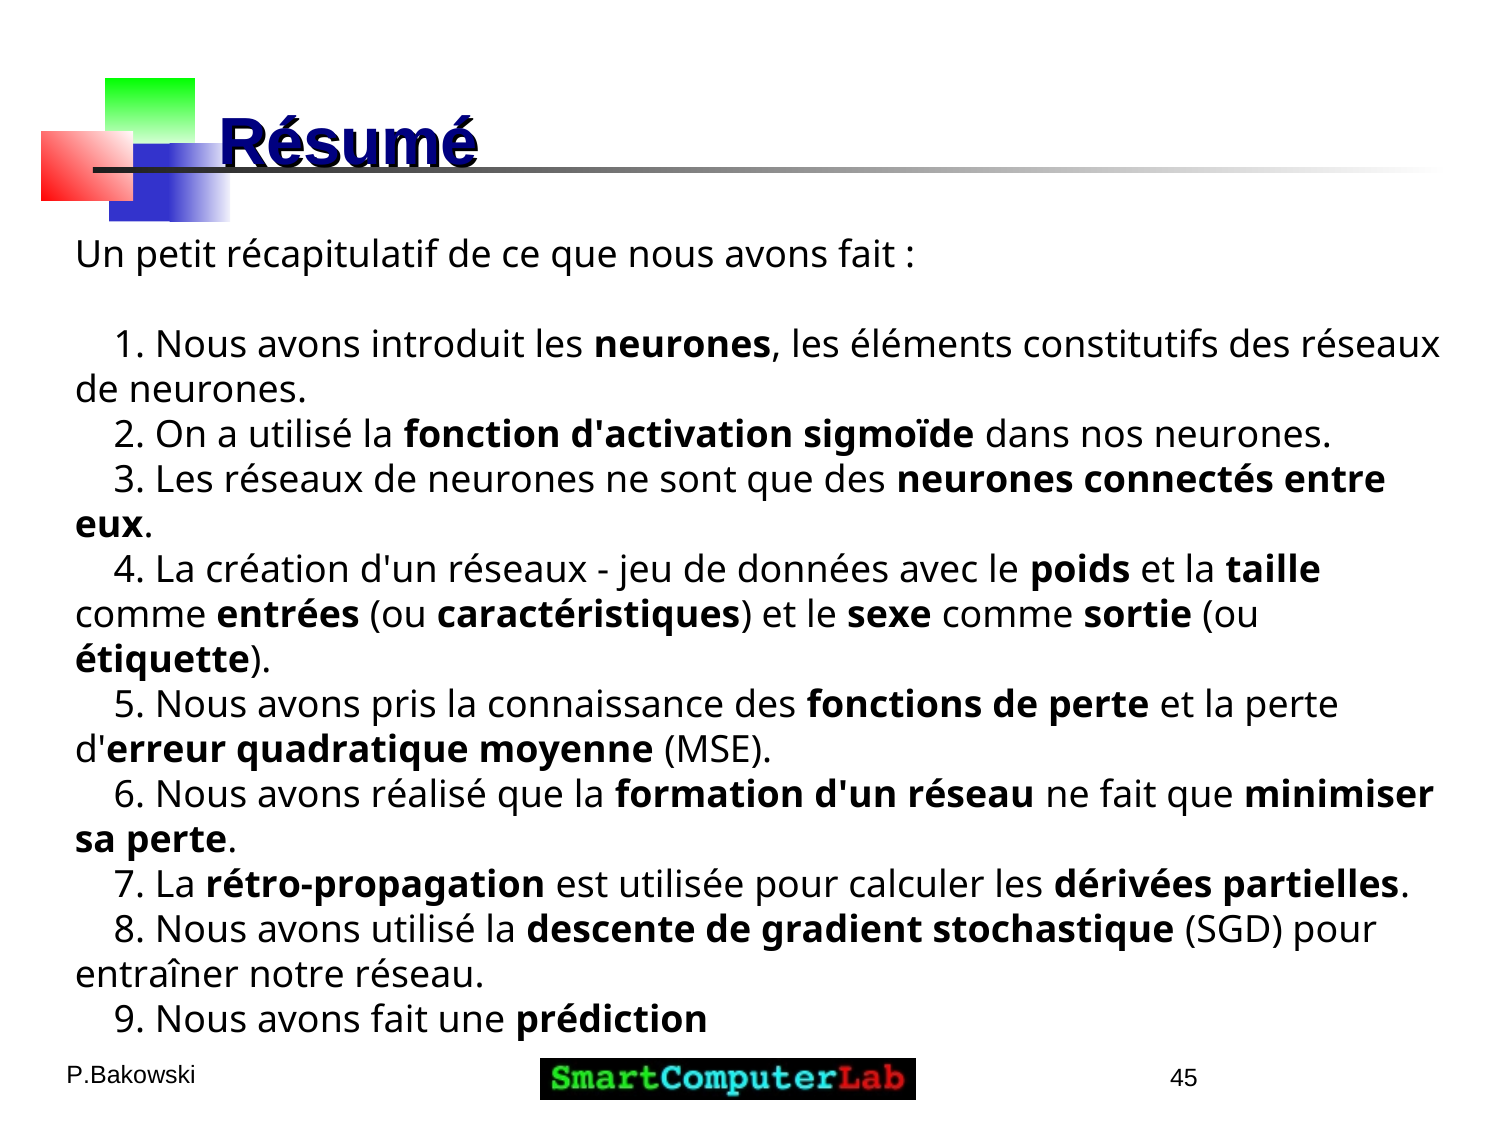

# Résumé
Un petit récapitulatif de ce que nous avons fait :
 1. Nous avons introduit les neurones, les éléments constitutifs des réseaux de neurones.
 2. On a utilisé la fonction d'activation sigmoïde dans nos neurones.
 3. Les réseaux de neurones ne sont que des neurones connectés entre eux.
 4. La création d'un réseaux - jeu de données avec le poids et la taille comme entrées (ou caractéristiques) et le sexe comme sortie (ou étiquette).
 5. Nous avons pris la connaissance des fonctions de perte et la perte d'erreur quadratique moyenne (MSE).
 6. Nous avons réalisé que la formation d'un réseau ne fait que minimiser sa perte.
 7. La rétro-propagation est utilisée pour calculer les dérivées partielles.
 8. Nous avons utilisé la descente de gradient stochastique (SGD) pour entraîner notre réseau.
 9. Nous avons fait une prédiction
45